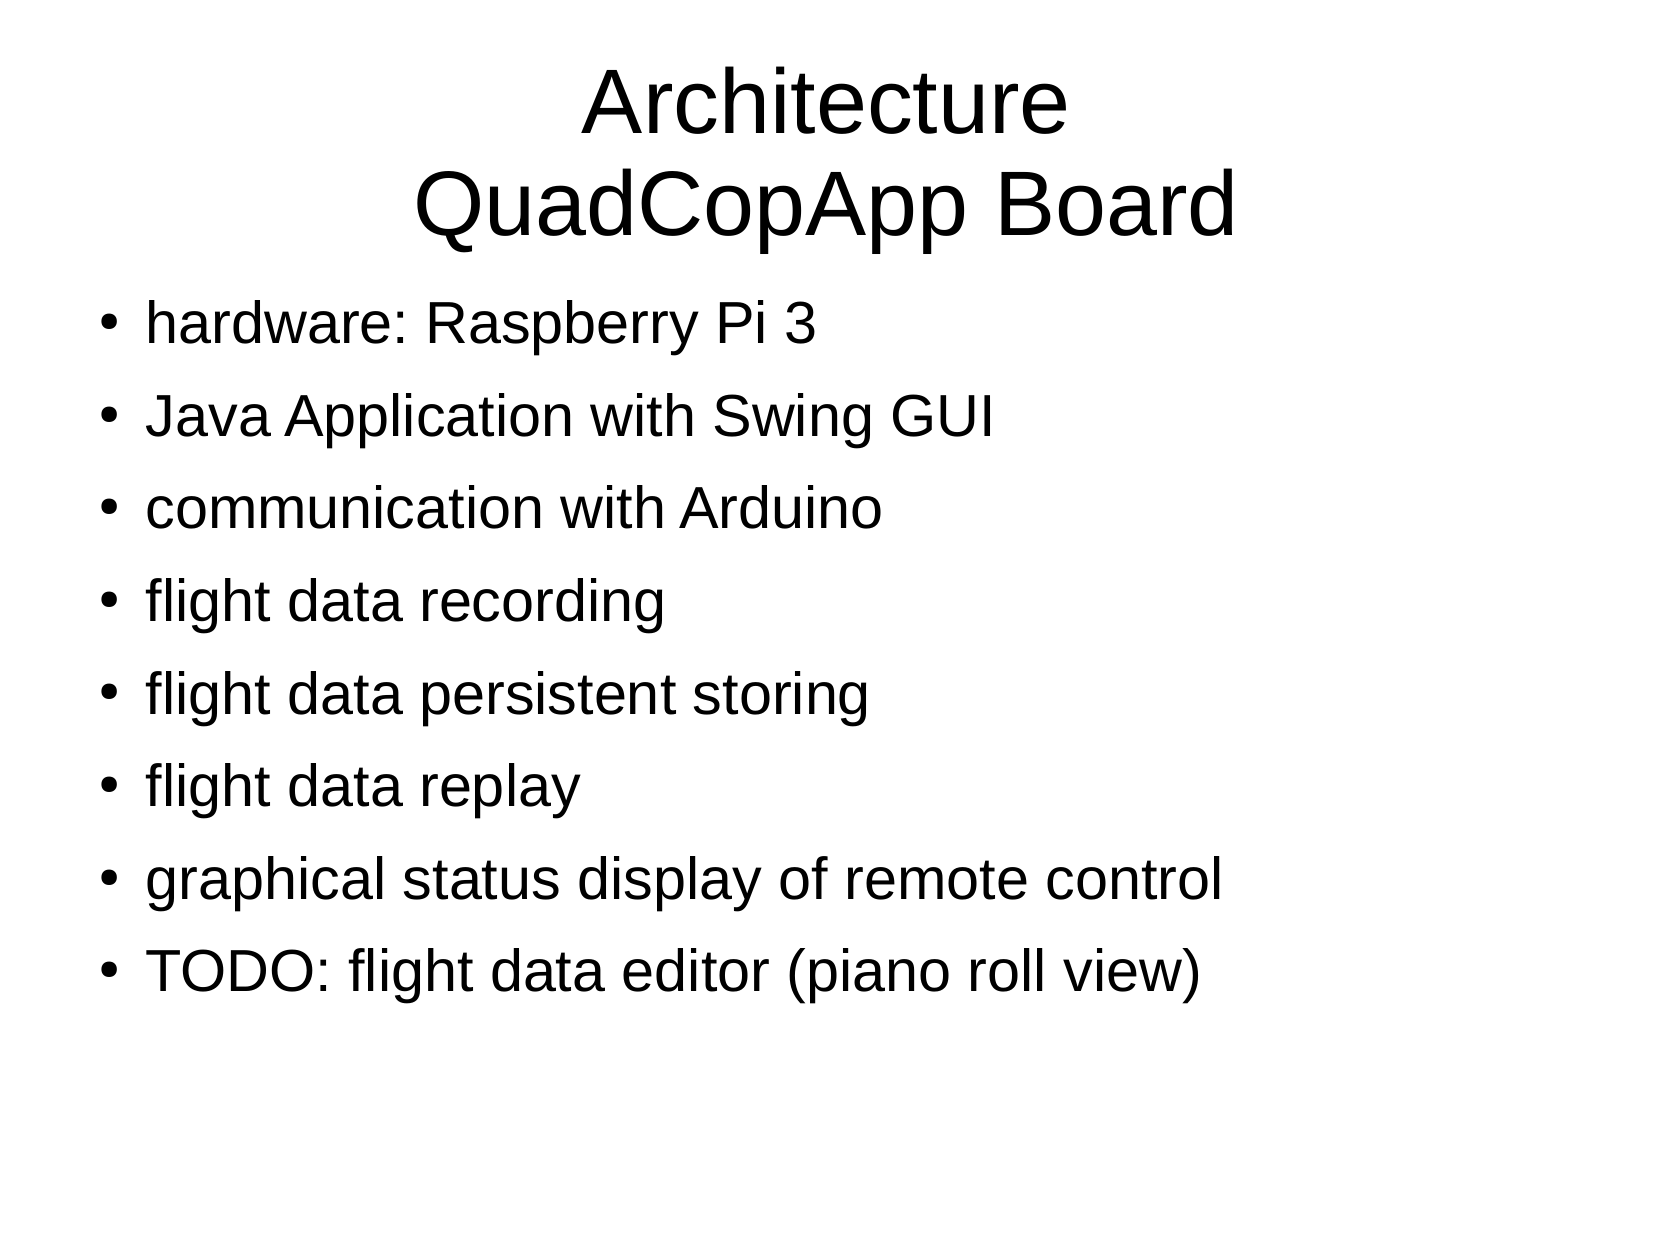

# Architecture QuadCopApp Board
hardware: Raspberry Pi 3
Java Application with Swing GUI
communication with Arduino
flight data recording
flight data persistent storing
flight data replay
graphical status display of remote control
TODO: flight data editor (piano roll view)